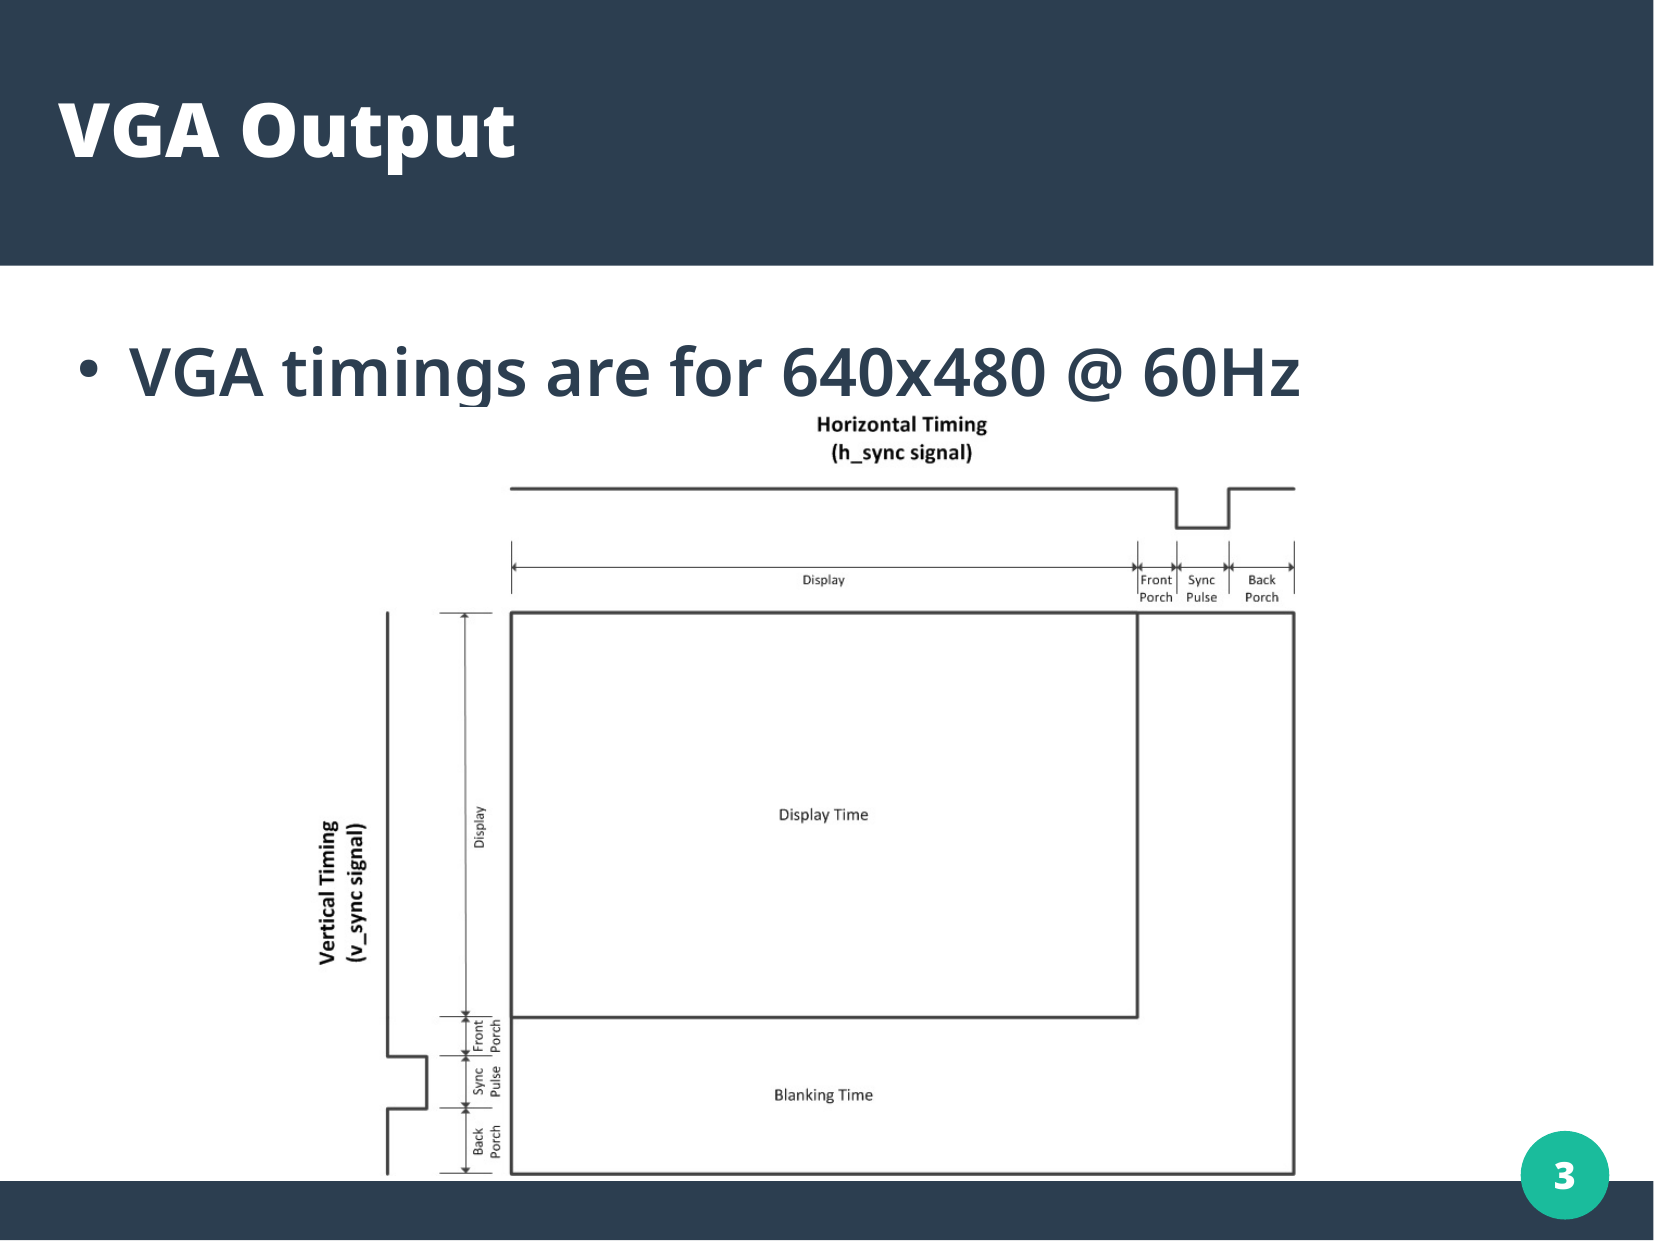

# VGA Output
VGA timings are for 640x480 @ 60Hz
3